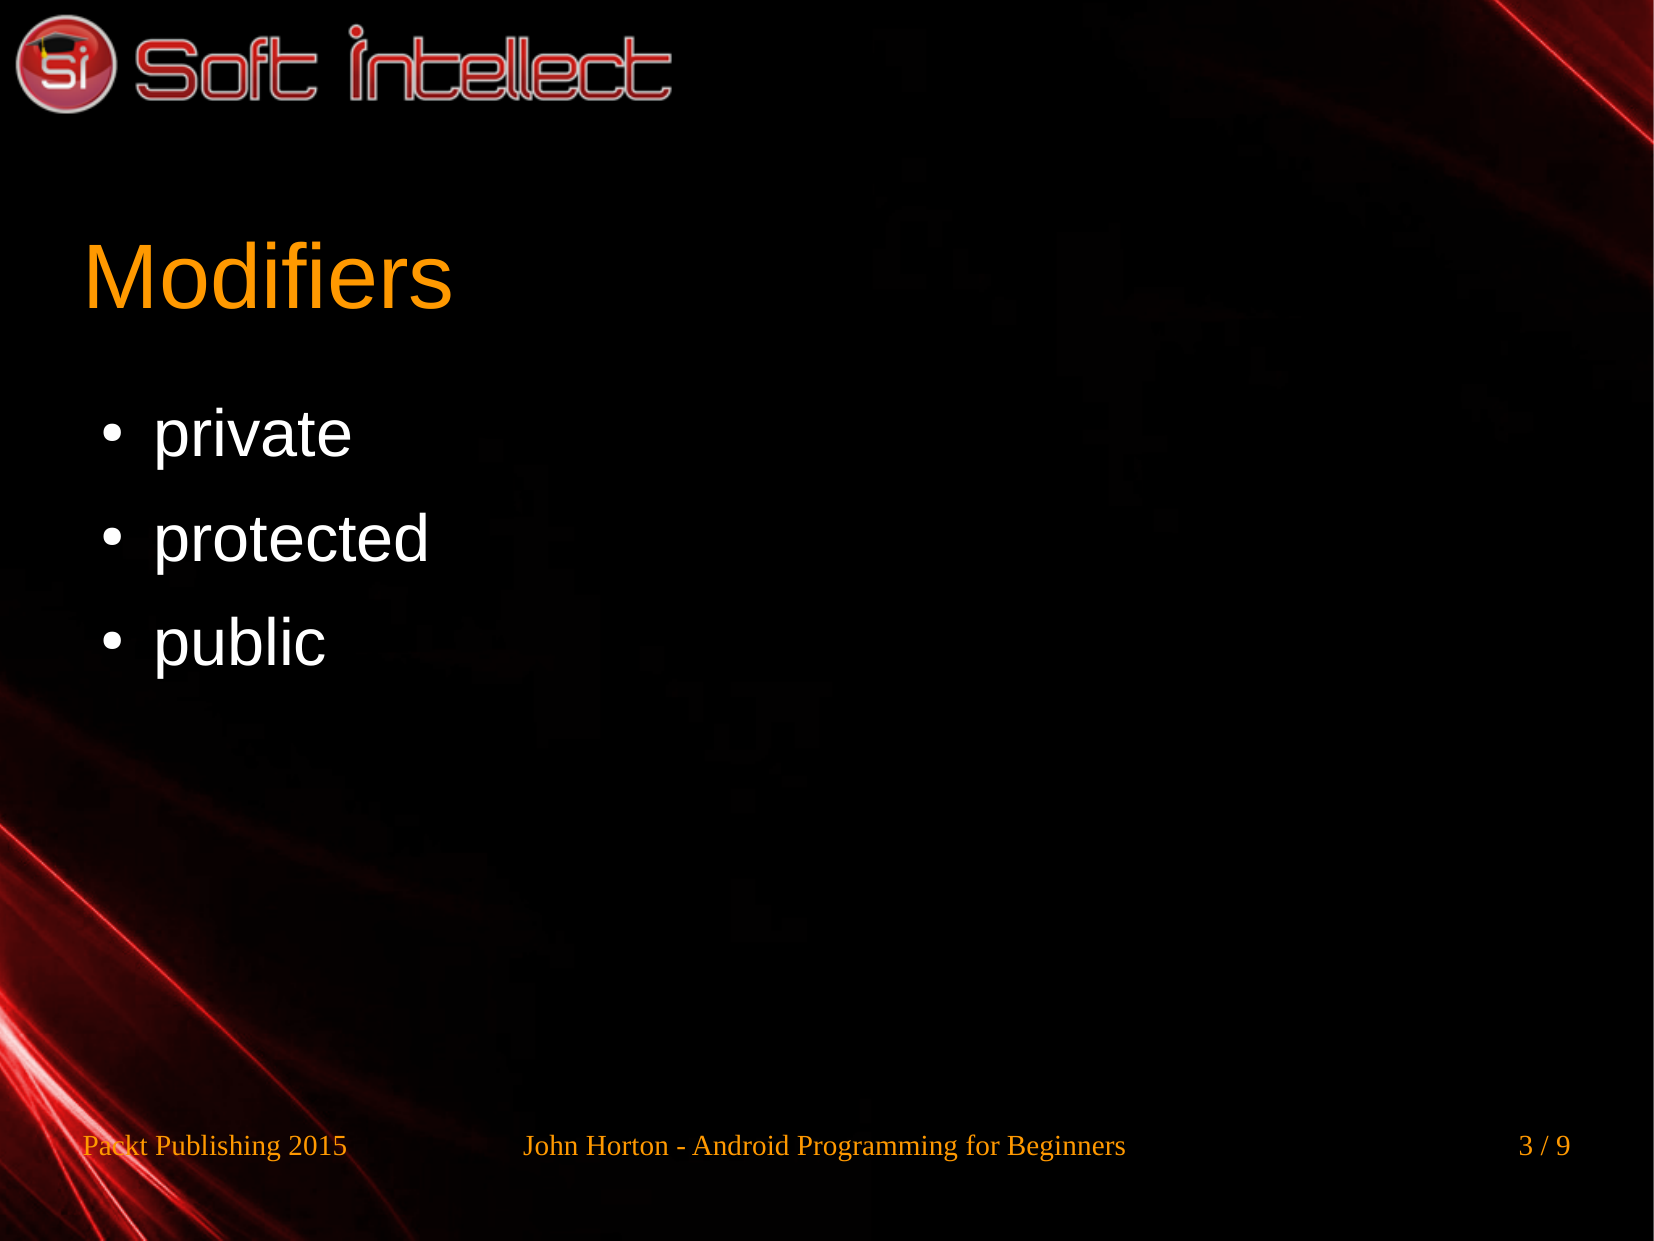

# Modifiers
private
protected
public
Packt Publishing 2015
John Horton - Android Programming for Beginners
3